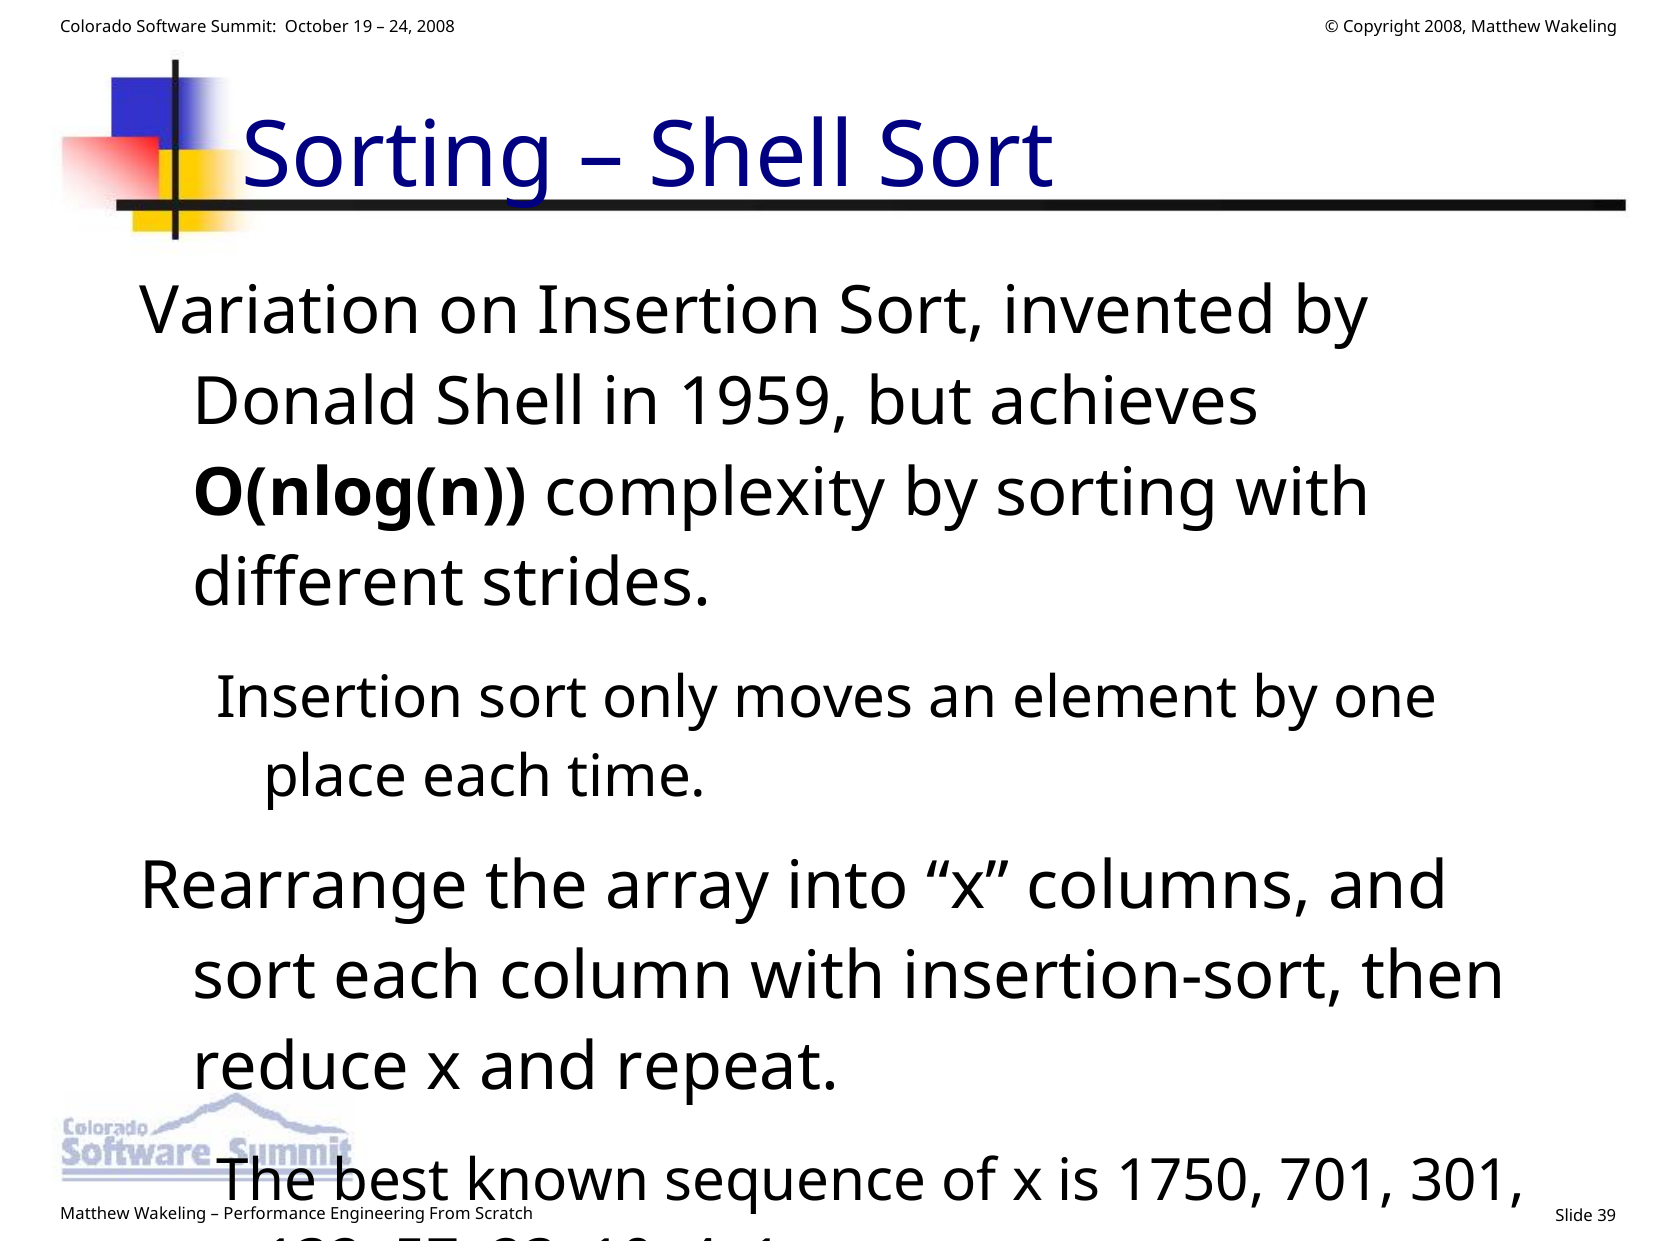

# Sorting – Shell Sort
Variation on Insertion Sort, invented by Donald Shell in 1959, but achieves O(nlog(n)) complexity by sorting with different strides.
Insertion sort only moves an element by one place each time.
Rearrange the array into “x” columns, and sort each column with insertion-sort, then reduce x and repeat.
The best known sequence of x is 1750, 701, 301, 132, 57, 23, 10, 4, 1.